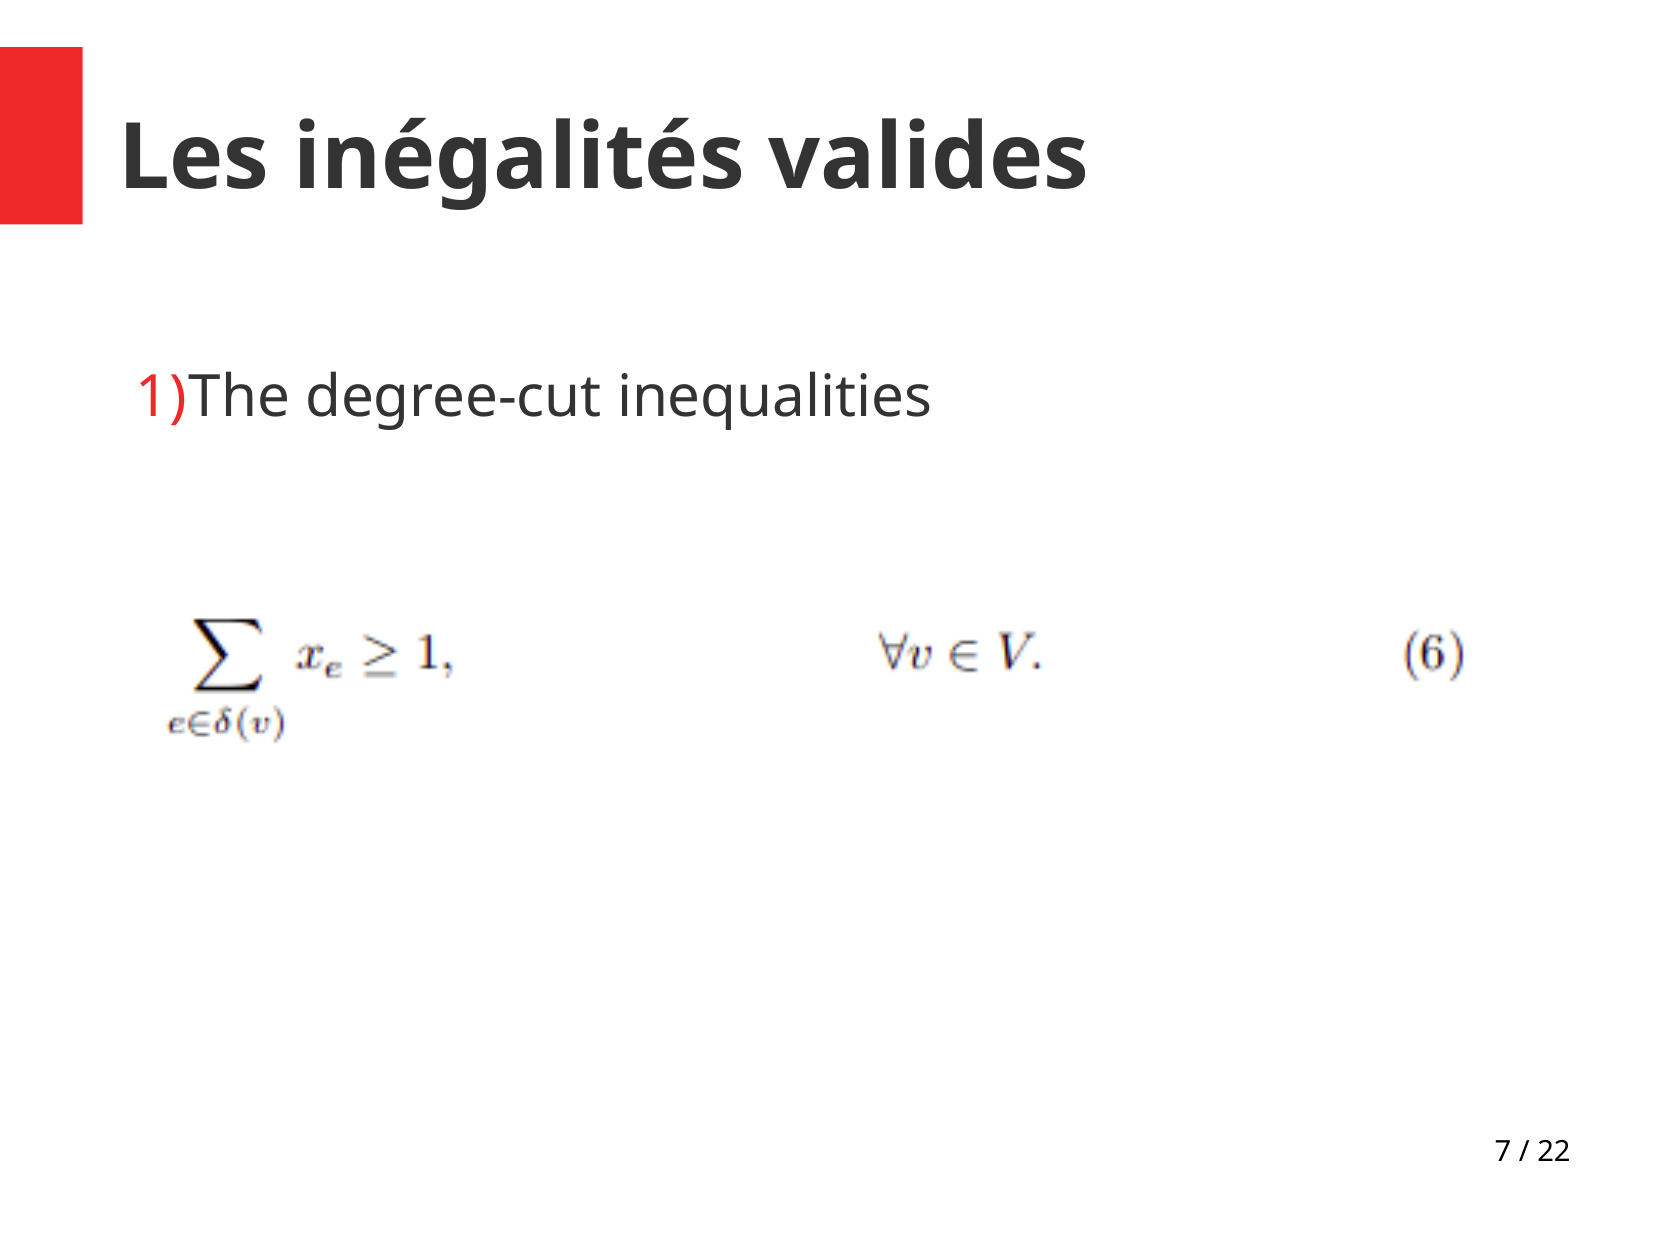

# Les inégalités valides
The degree-cut inequalities
7